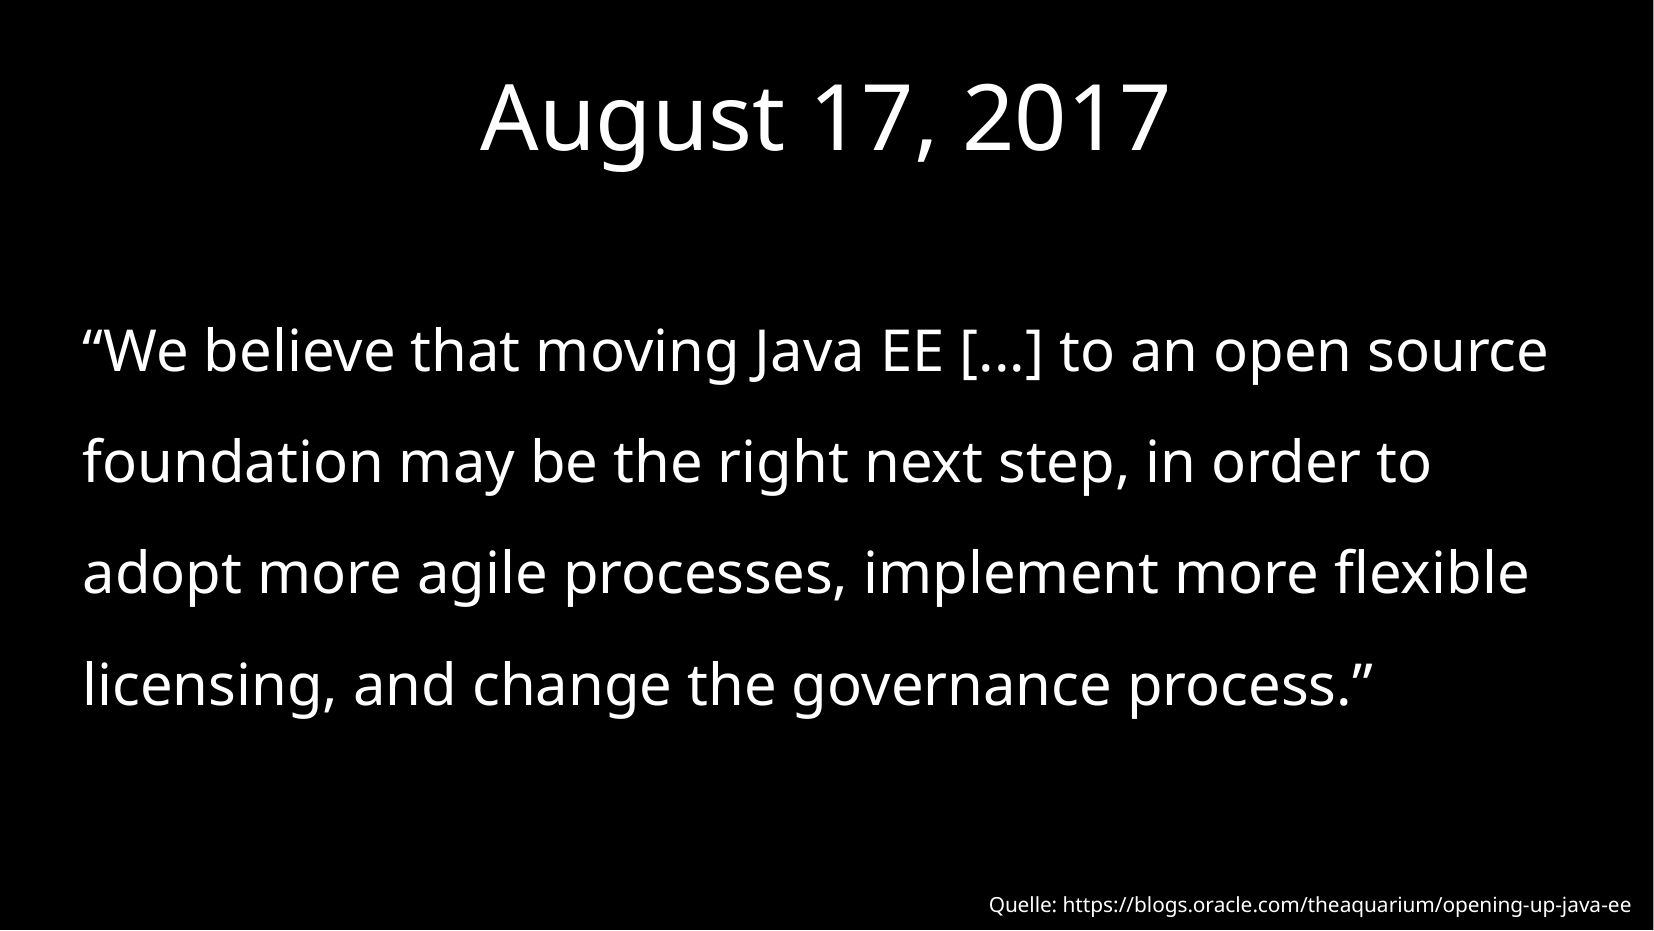

# August 17, 2017
“We believe that moving Java EE [...] to an open source foundation may be the right next step, in order to adopt more agile processes, implement more flexible licensing, and change the governance process.”
Quelle: https://blogs.oracle.com/theaquarium/opening-up-java-ee